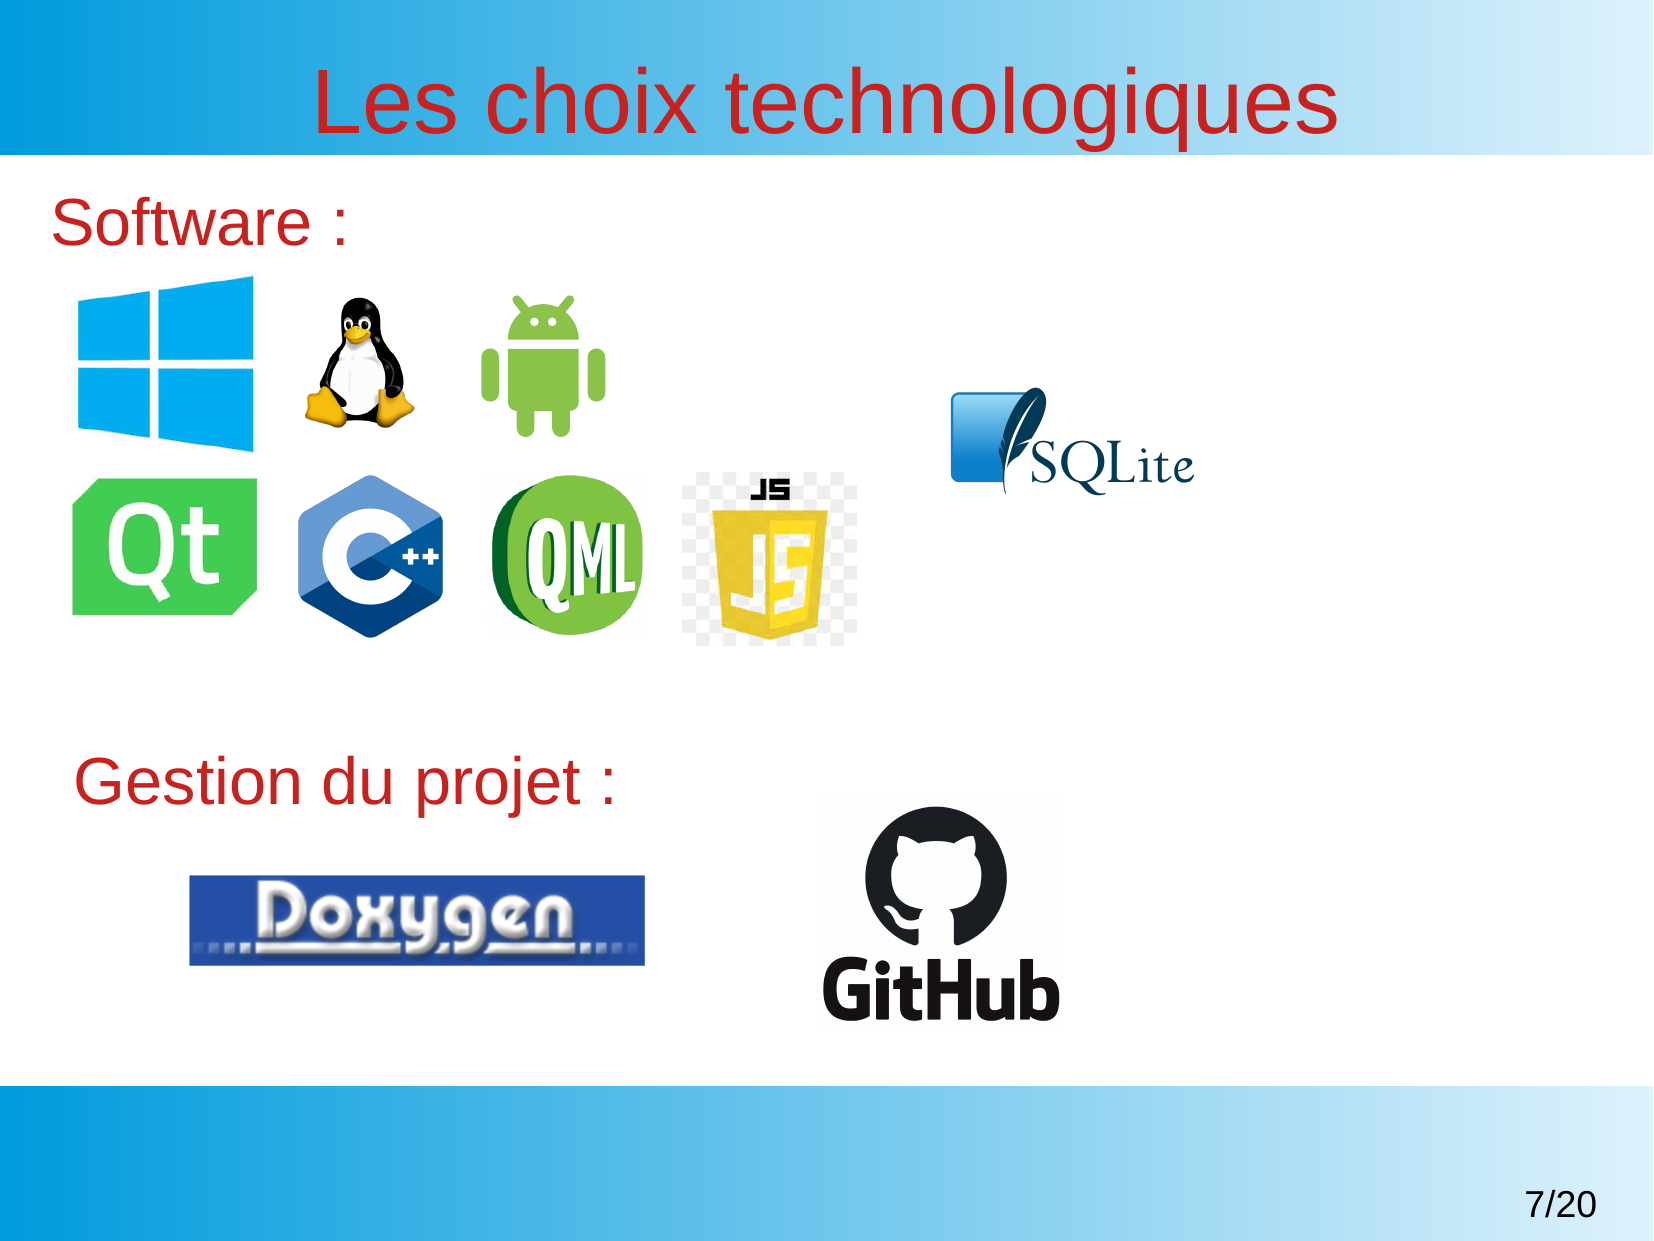

# Les choix technologiques
Software :
Gestion du projet :